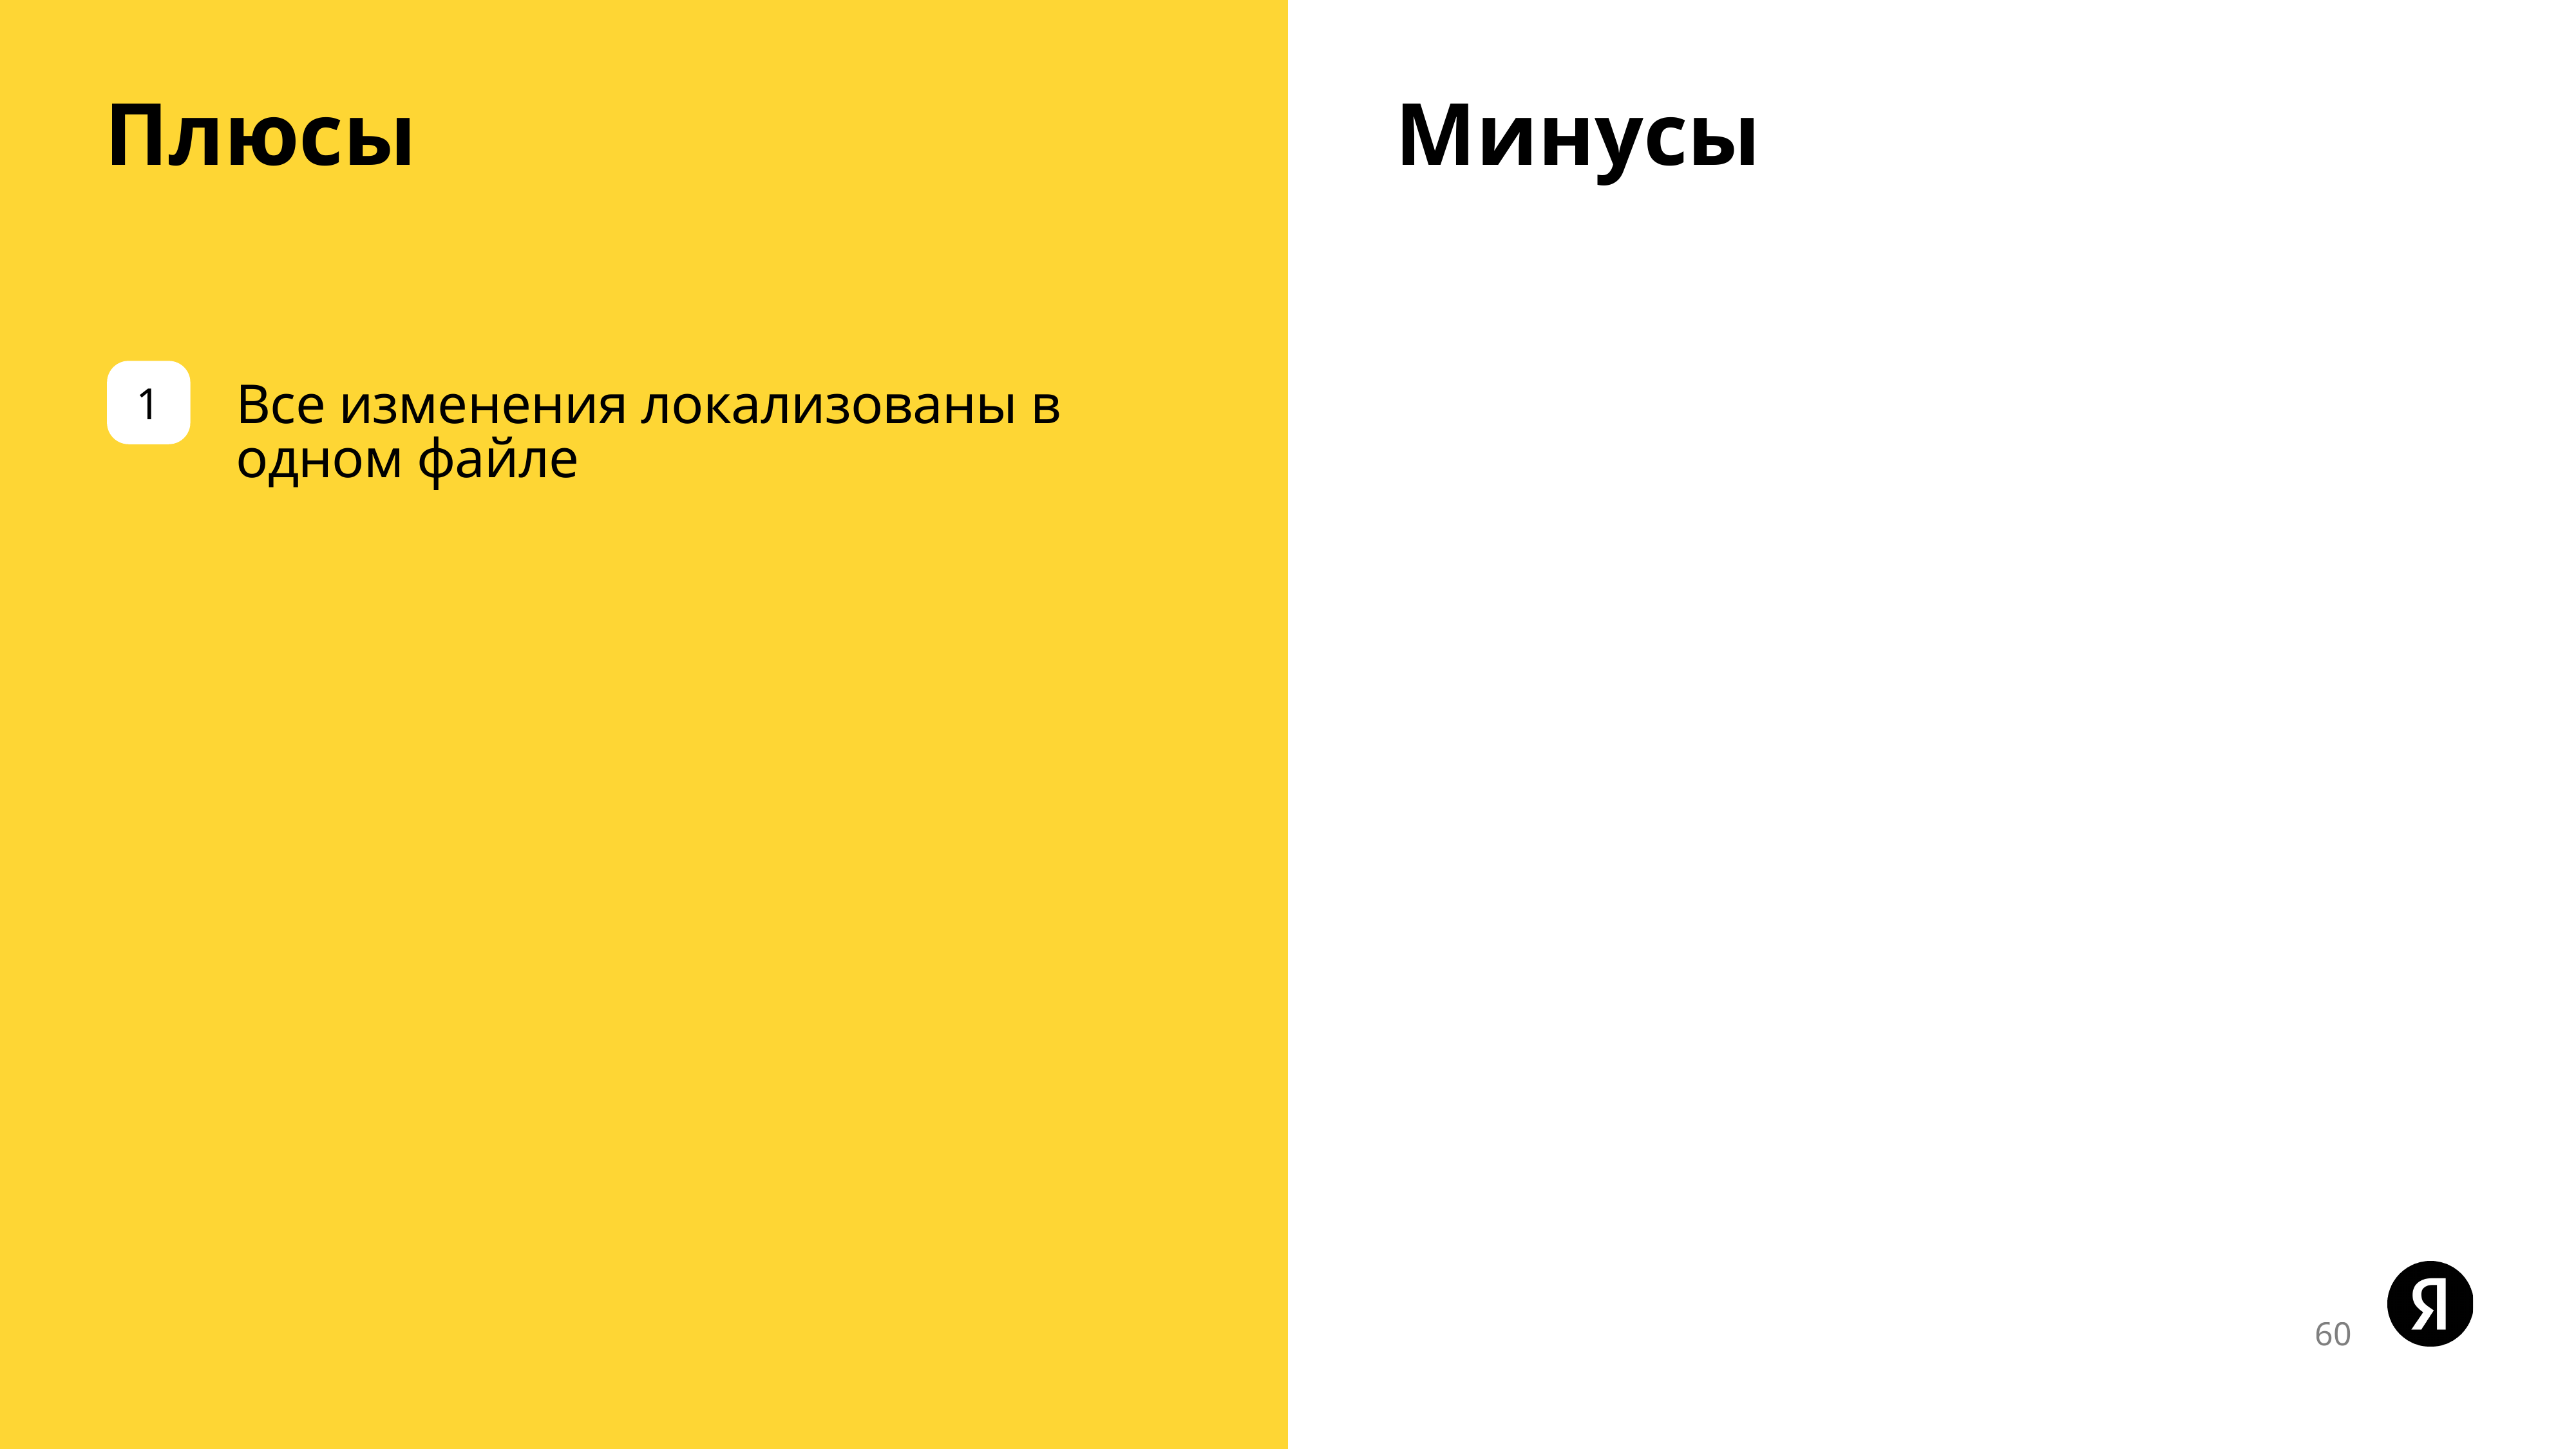

Плюсы
# Минусы
1
Все изменения локализованы в одном файле
60